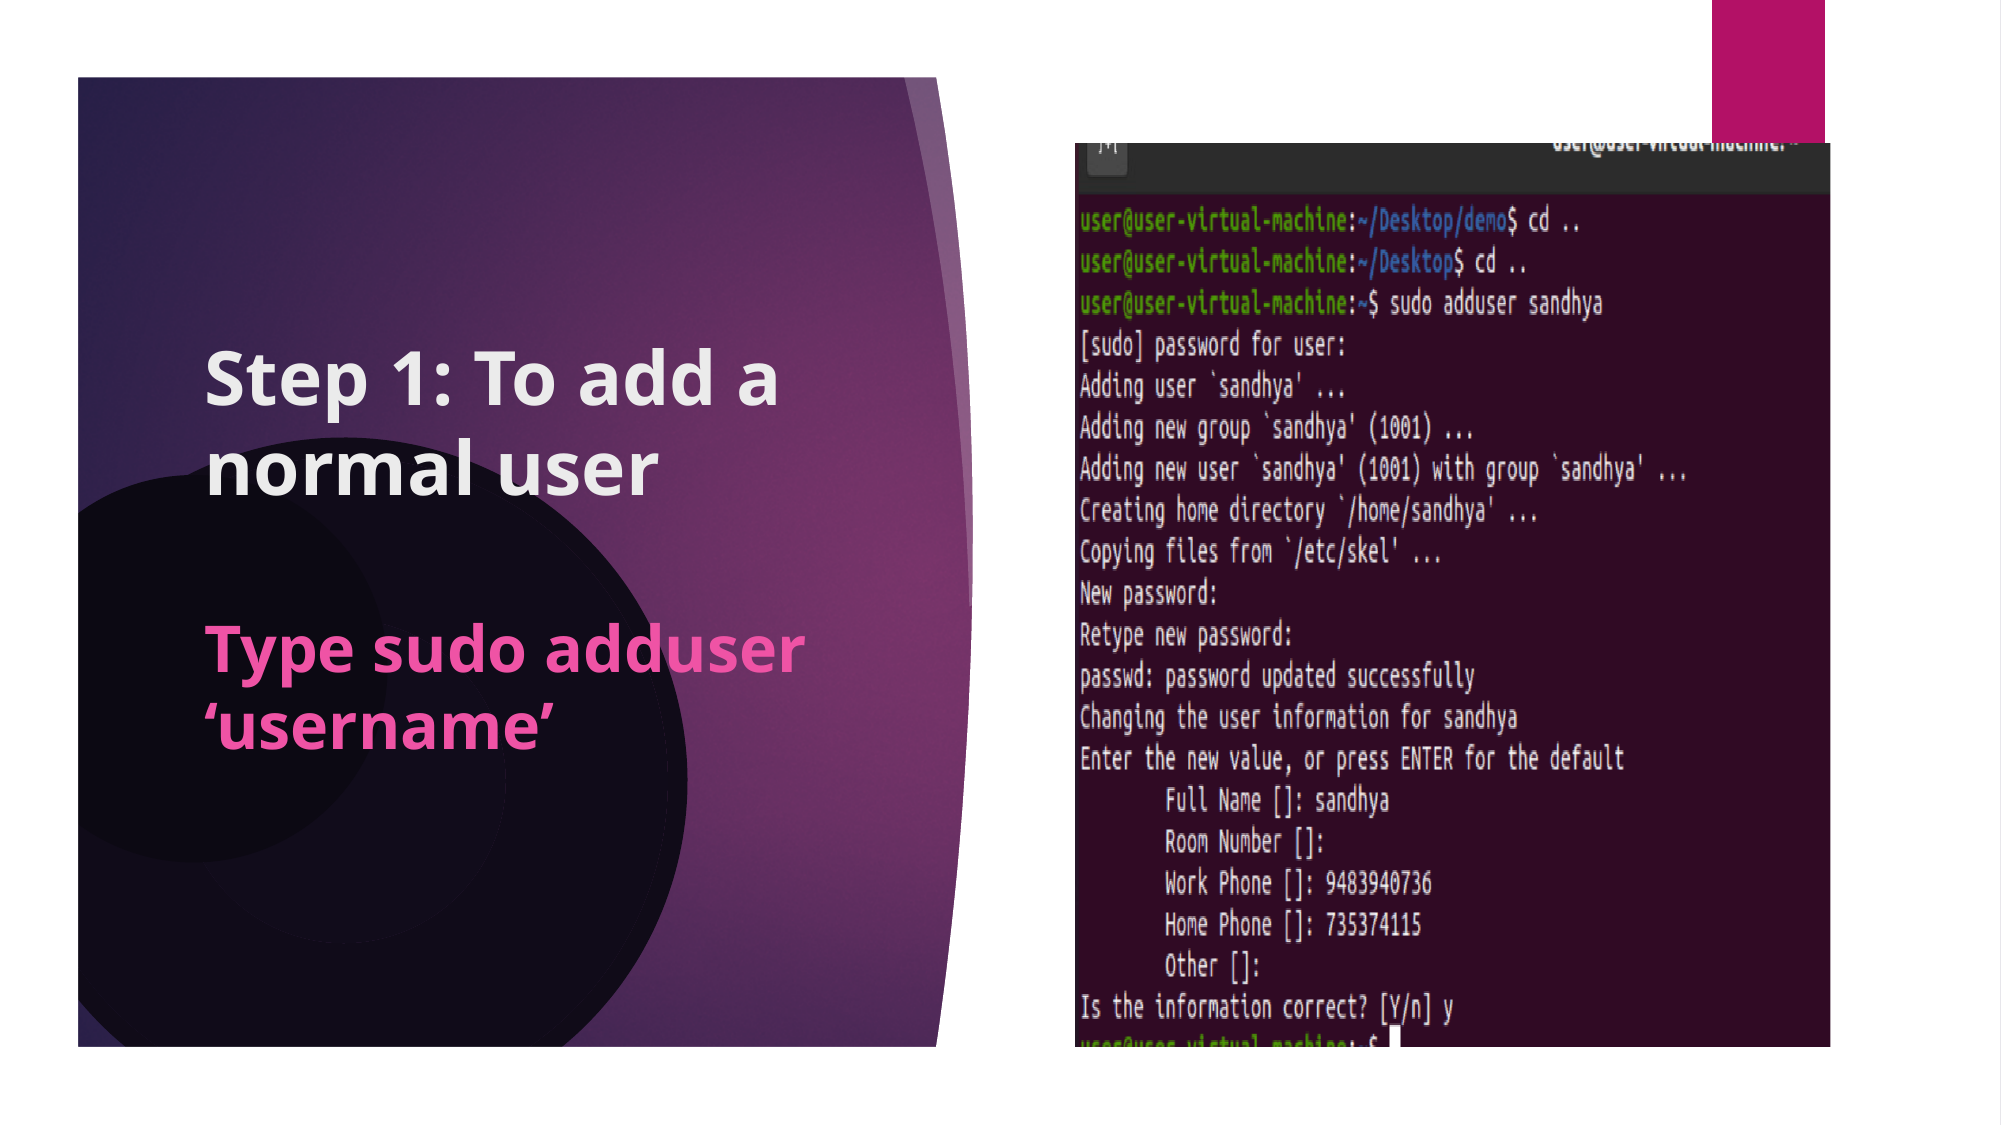

# Step 1: To add a normal user
Type sudo adduser ‘username’